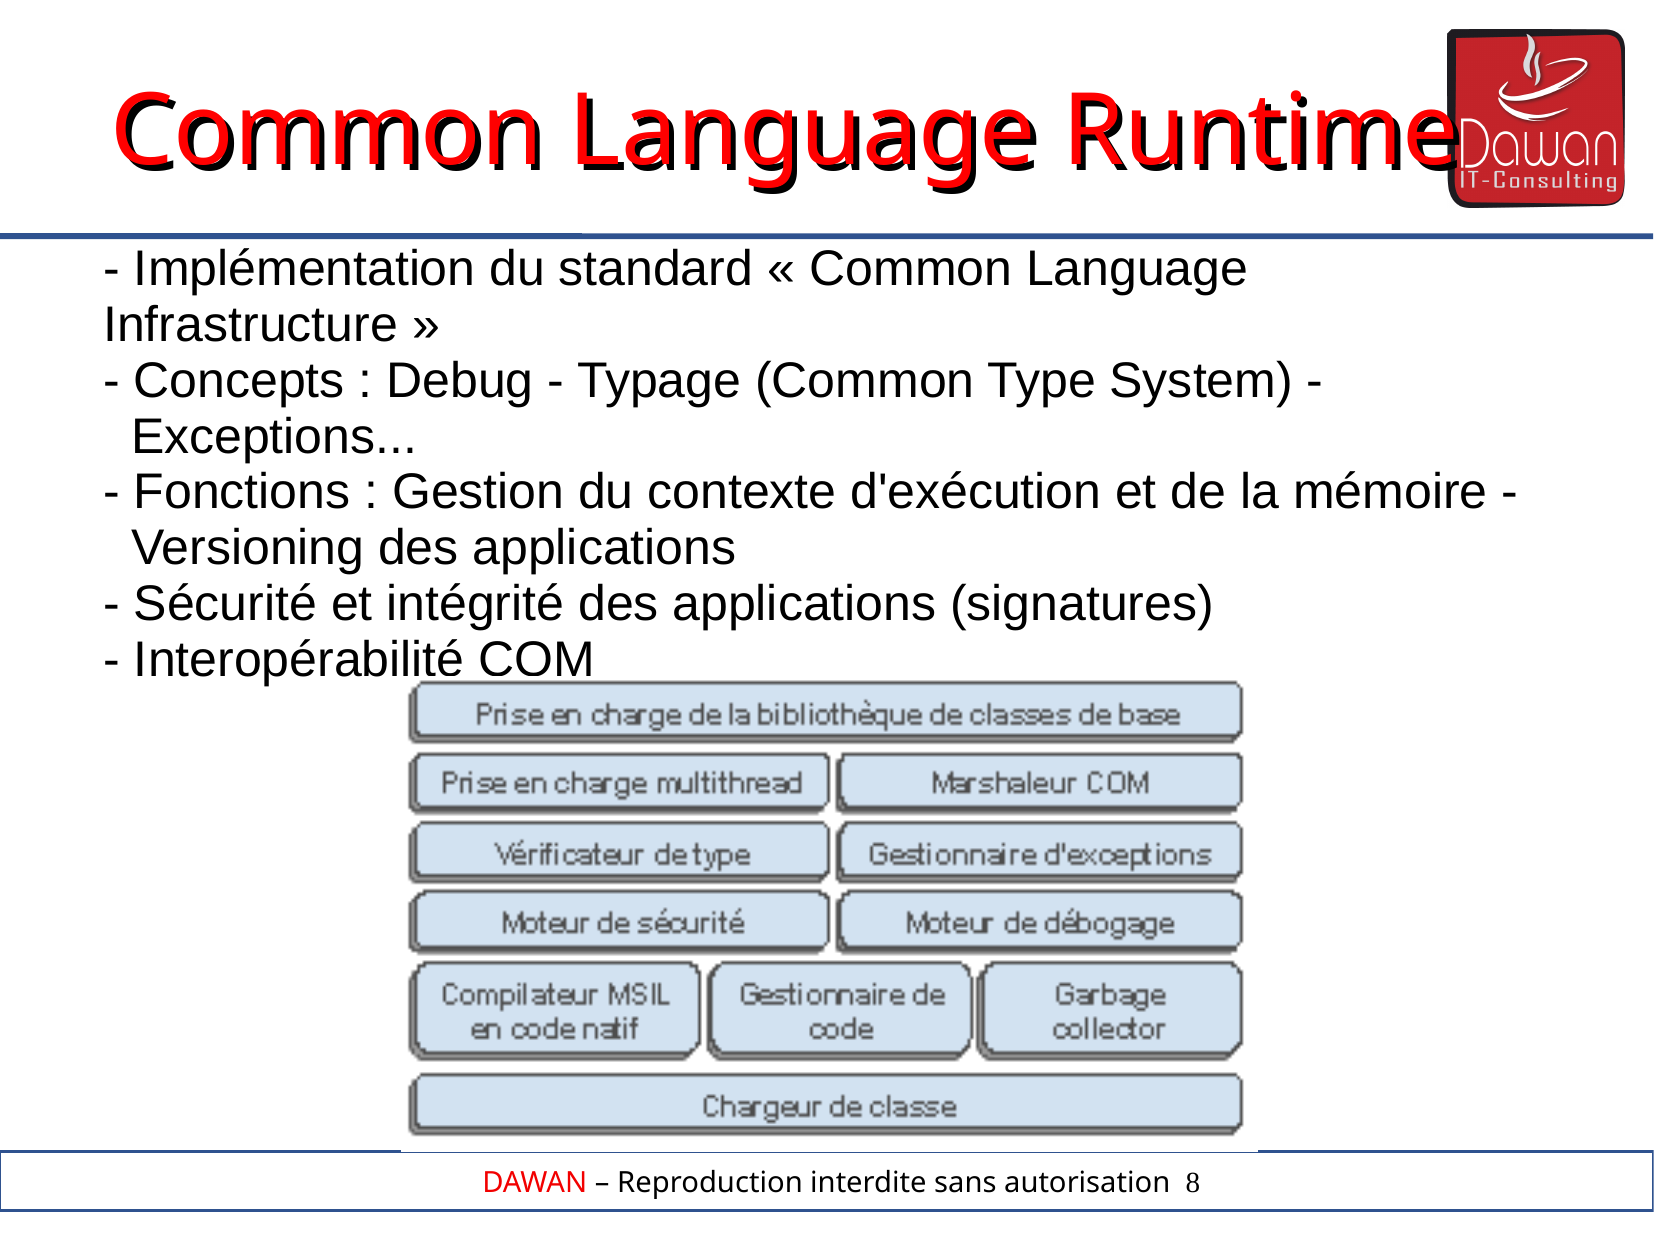

Common Language Runtime
- Implémentation du standard « Common Language Infrastructure »
- Concepts : Debug - Typage (Common Type System) -
 Exceptions...
- Fonctions : Gestion du contexte d'exécution et de la mémoire - Versioning des applications
- Sécurité et intégrité des applications (signatures)
- Interopérabilité COM